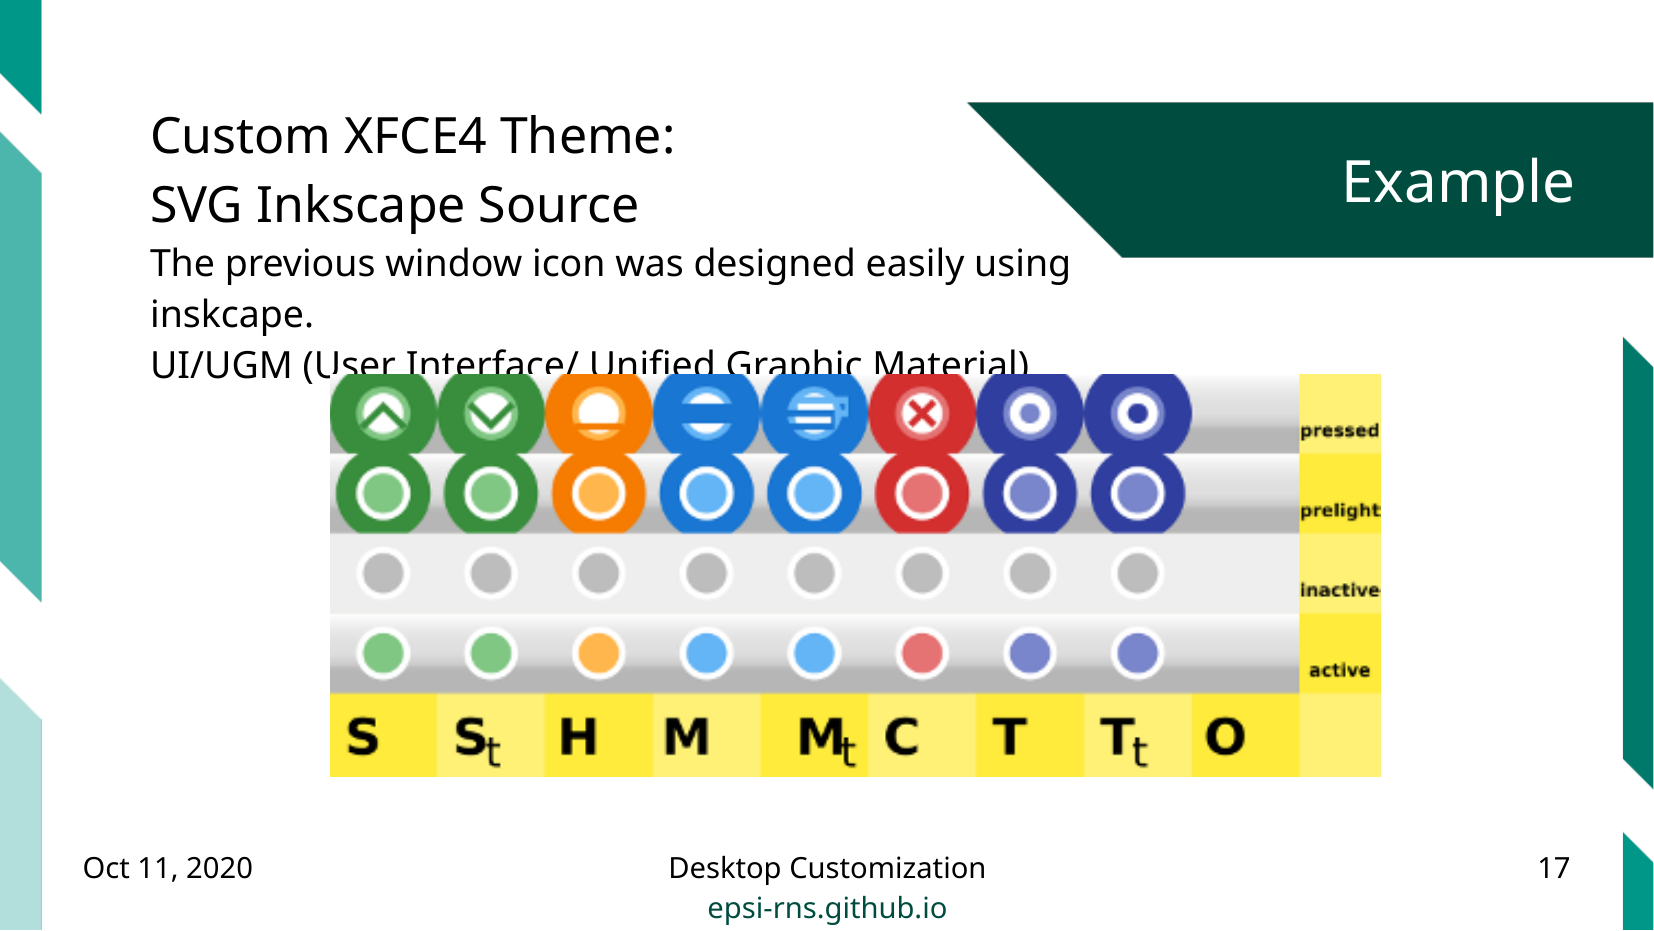

Custom XFCE4 Theme:
SVG Inkscape Source
The previous window icon was designed easily using inskcape.
UI/UGM (User Interface/ Unified Graphic Material)
# Example
Oct 11, 2020
Desktop Customization
17